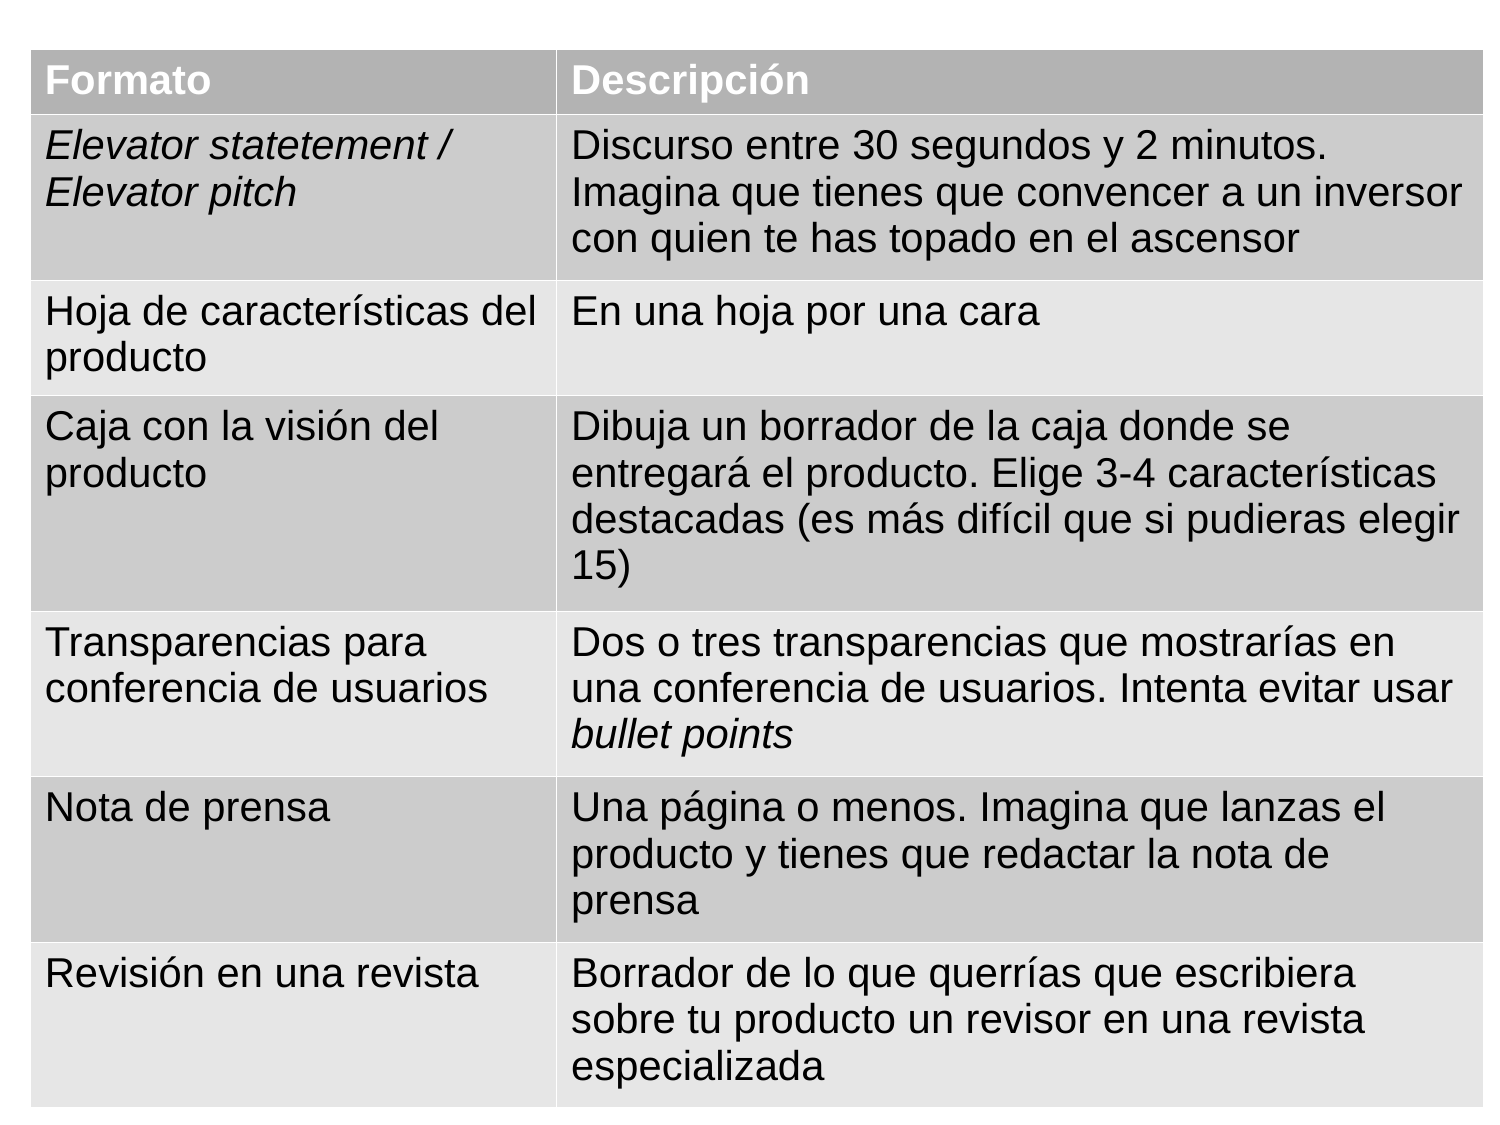

| Formato | Descripción |
| --- | --- |
| Elevator statetement / Elevator pitch | Discurso entre 30 segundos y 2 minutos. Imagina que tienes que convencer a un inversor con quien te has topado en el ascensor |
| Hoja de características del producto | En una hoja por una cara |
| Caja con la visión del producto | Dibuja un borrador de la caja donde se entregará el producto. Elige 3-4 características destacadas (es más difícil que si pudieras elegir 15) |
| Transparencias para conferencia de usuarios | Dos o tres transparencias que mostrarías en una conferencia de usuarios. Intenta evitar usar bullet points |
| Nota de prensa | Una página o menos. Imagina que lanzas el producto y tienes que redactar la nota de prensa |
| Revisión en una revista | Borrador de lo que querrías que escribiera sobre tu producto un revisor en una revista especializada |